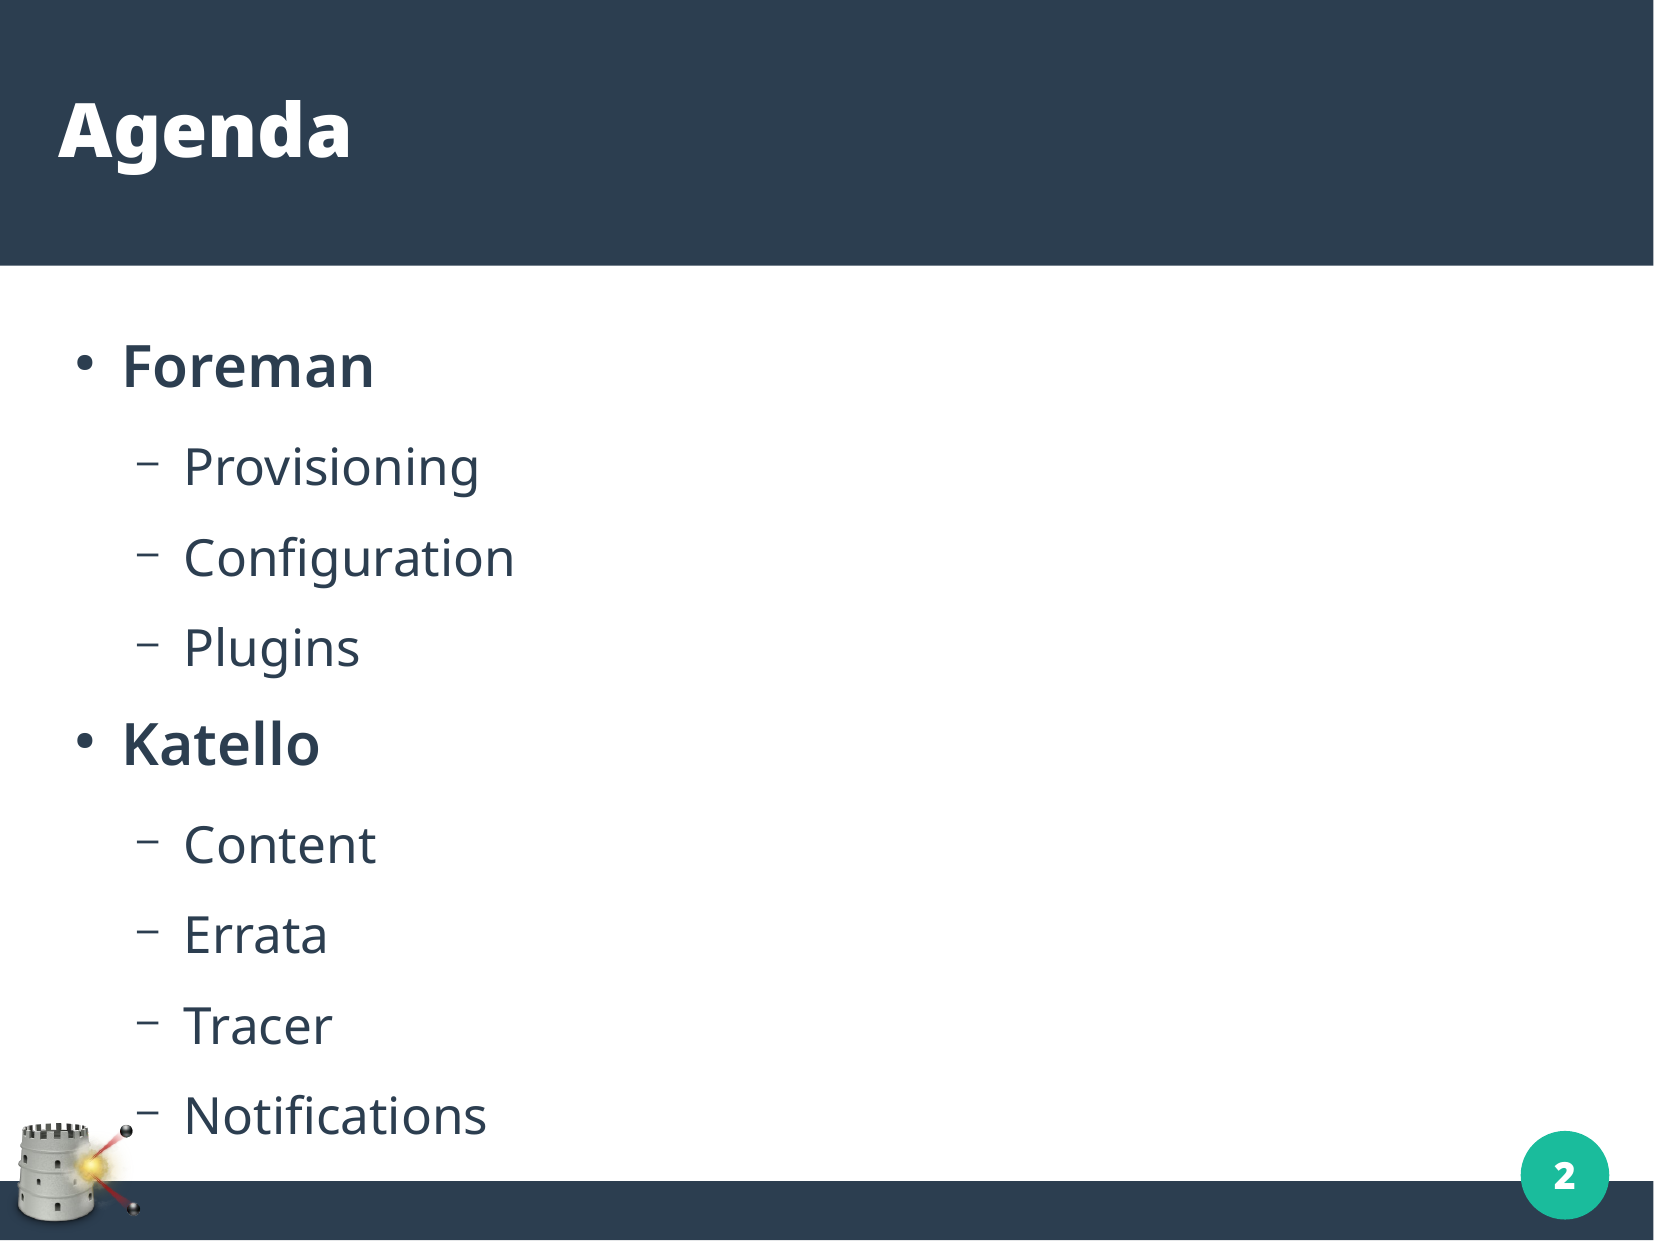

# Agenda
Foreman
Provisioning
Configuration
Plugins
Katello
Content
Errata
Tracer
Notifications
2